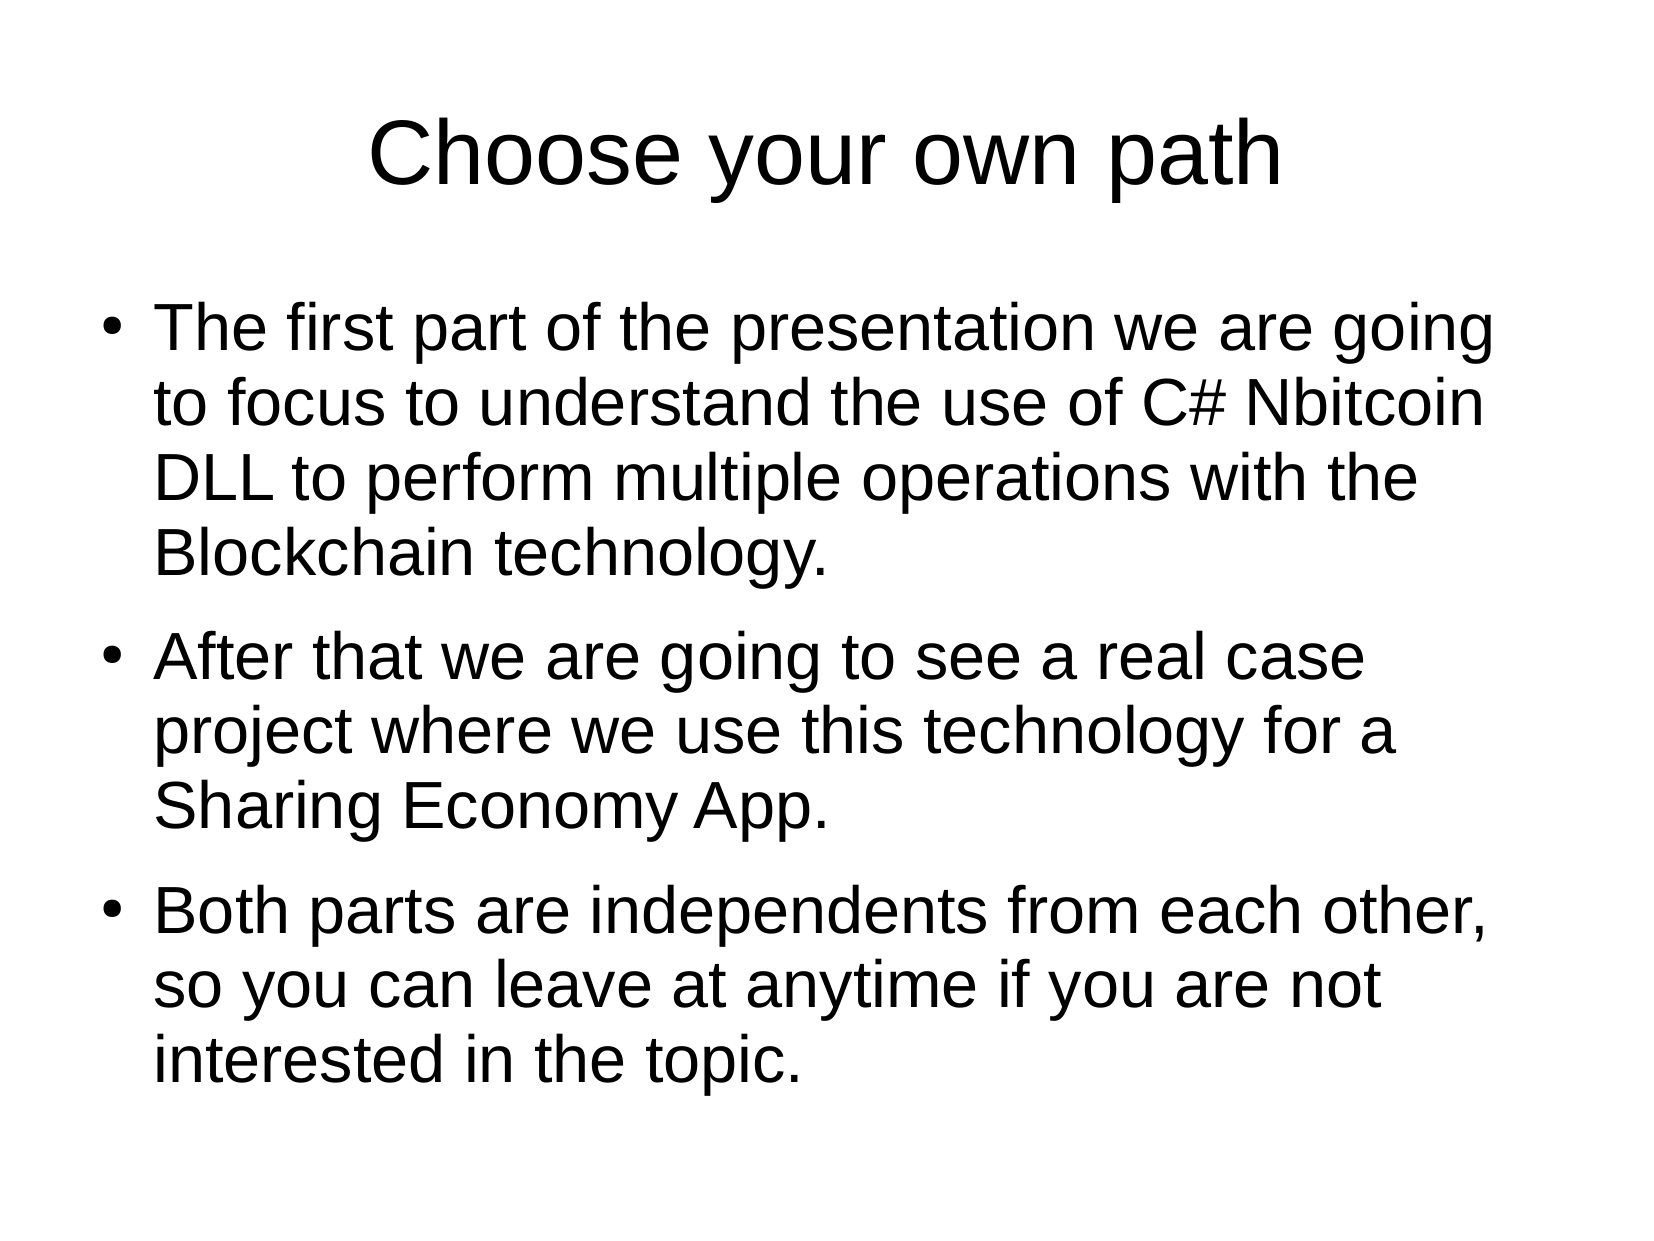

# Choose your own path
The first part of the presentation we are going to focus to understand the use of C# Nbitcoin DLL to perform multiple operations with the Blockchain technology.
After that we are going to see a real case project where we use this technology for a Sharing Economy App.
Both parts are independents from each other, so you can leave at anytime if you are not interested in the topic.